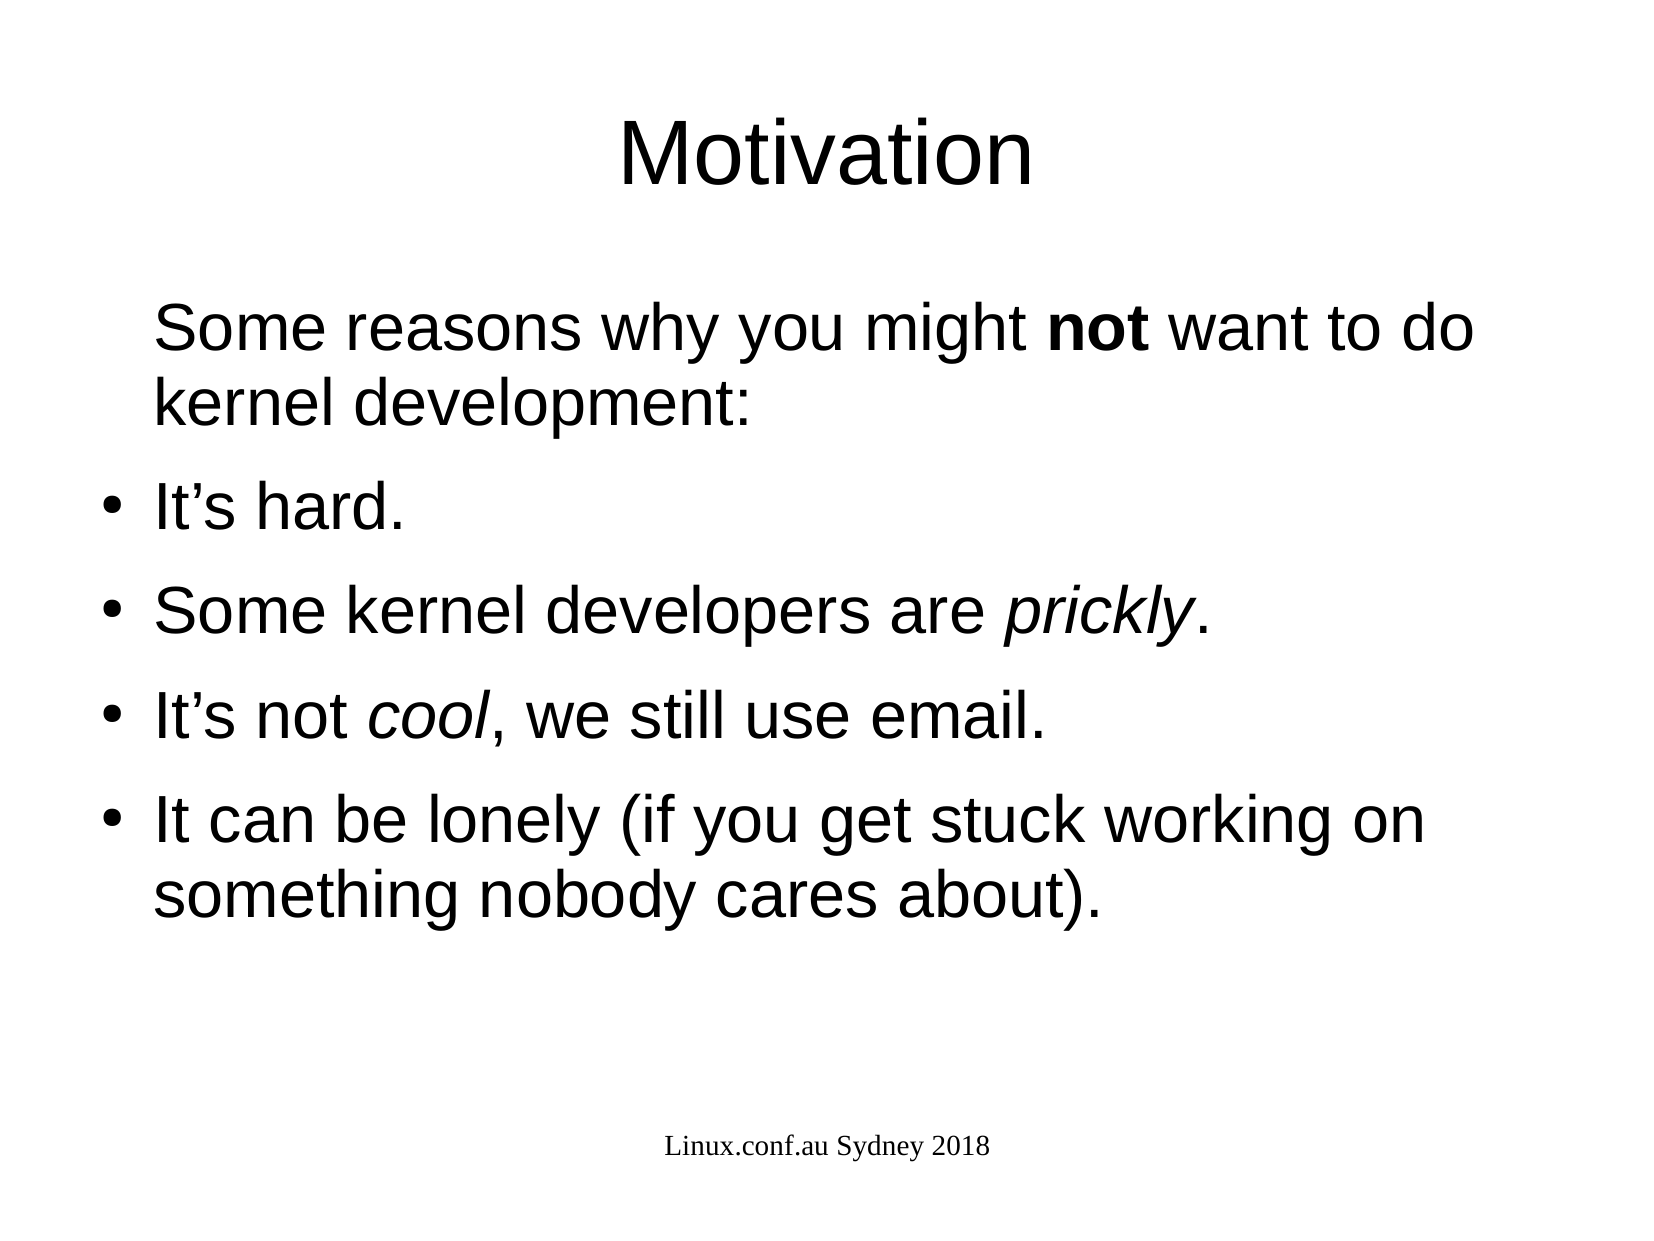

# Motivation
Some reasons why you might not want to do kernel development:
It’s hard.
Some kernel developers are prickly.
It’s not cool, we still use email.
It can be lonely (if you get stuck working on something nobody cares about).
Linux.conf.au Sydney 2018